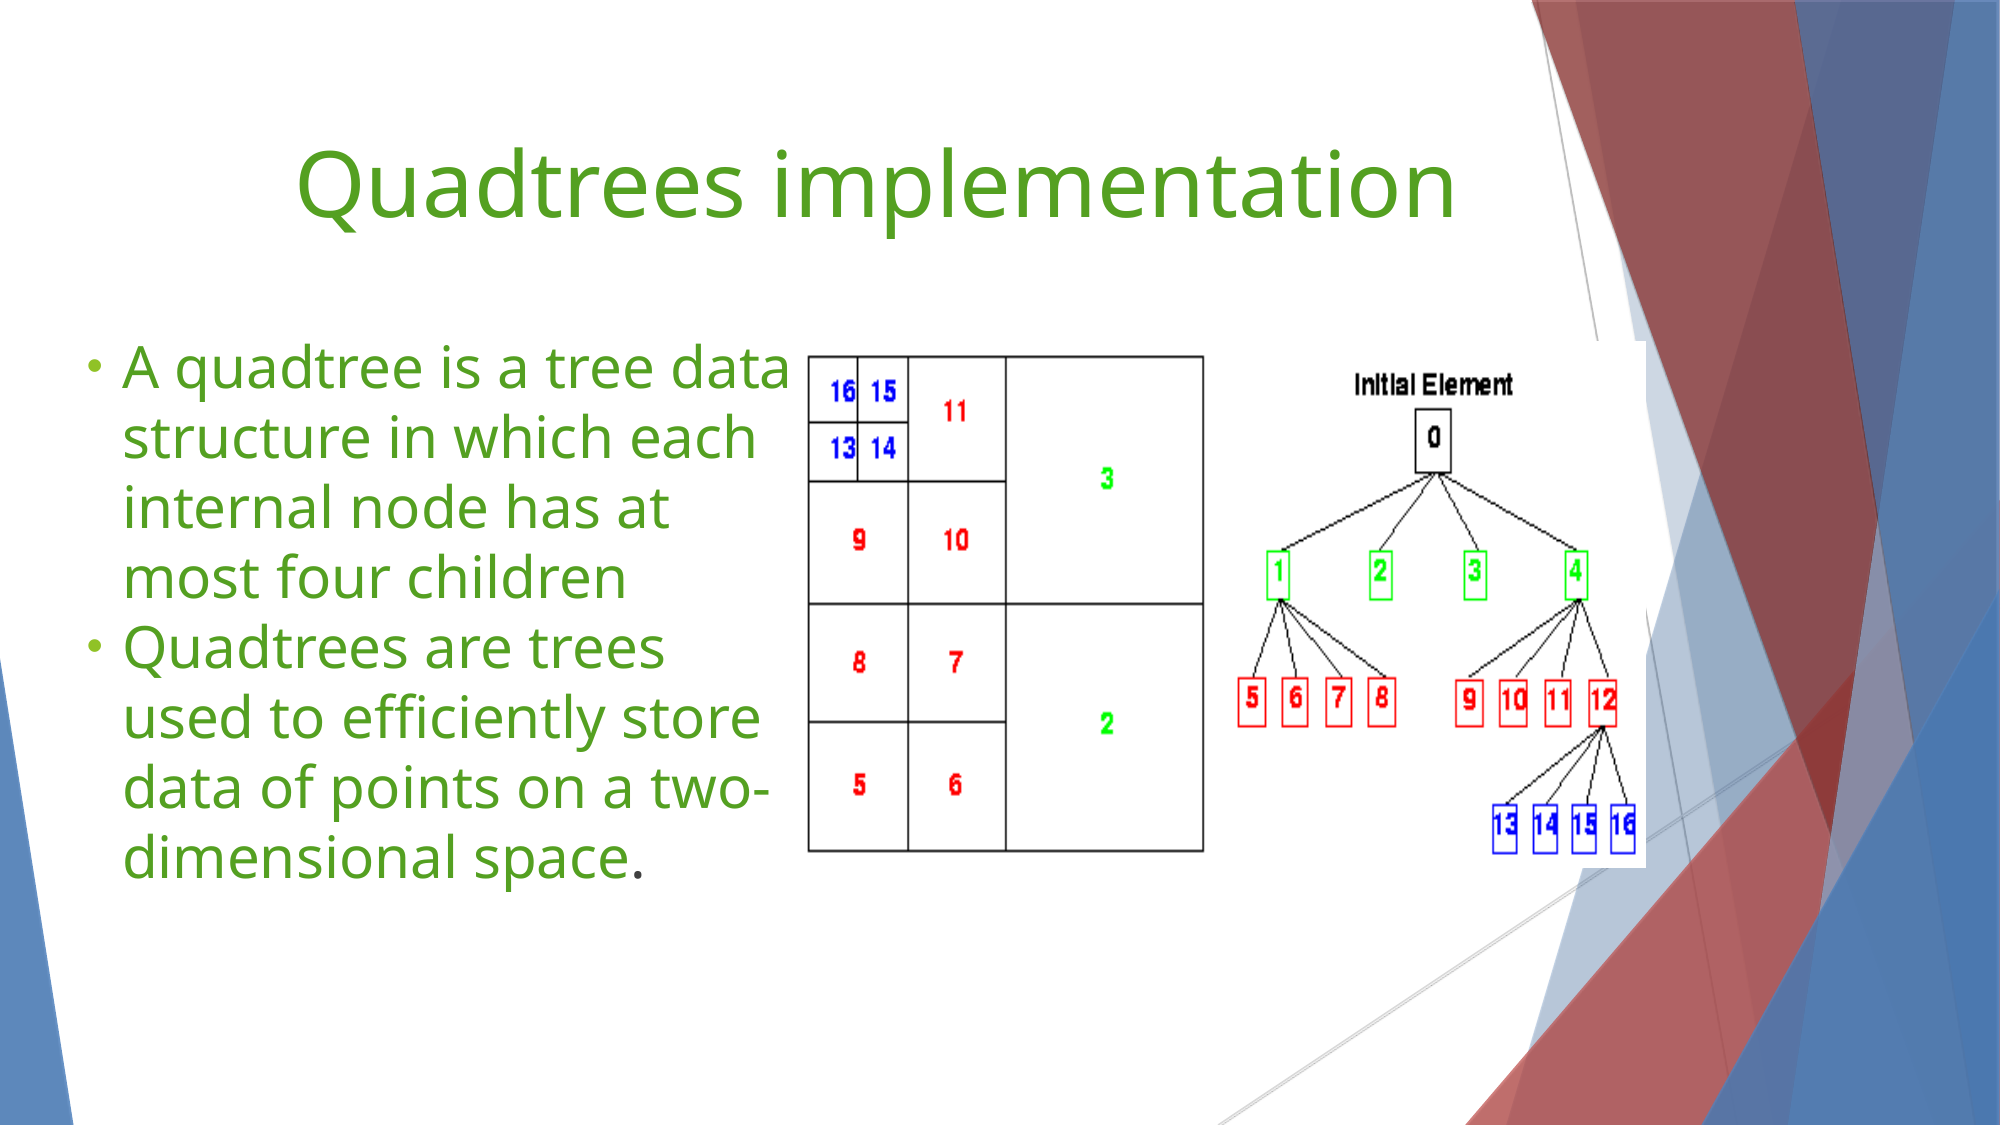

Quadtrees implementation
A quadtree is a tree data structure in which each internal node has at most four children
Quadtrees are trees used to efficiently store data of points on a two-dimensional space.